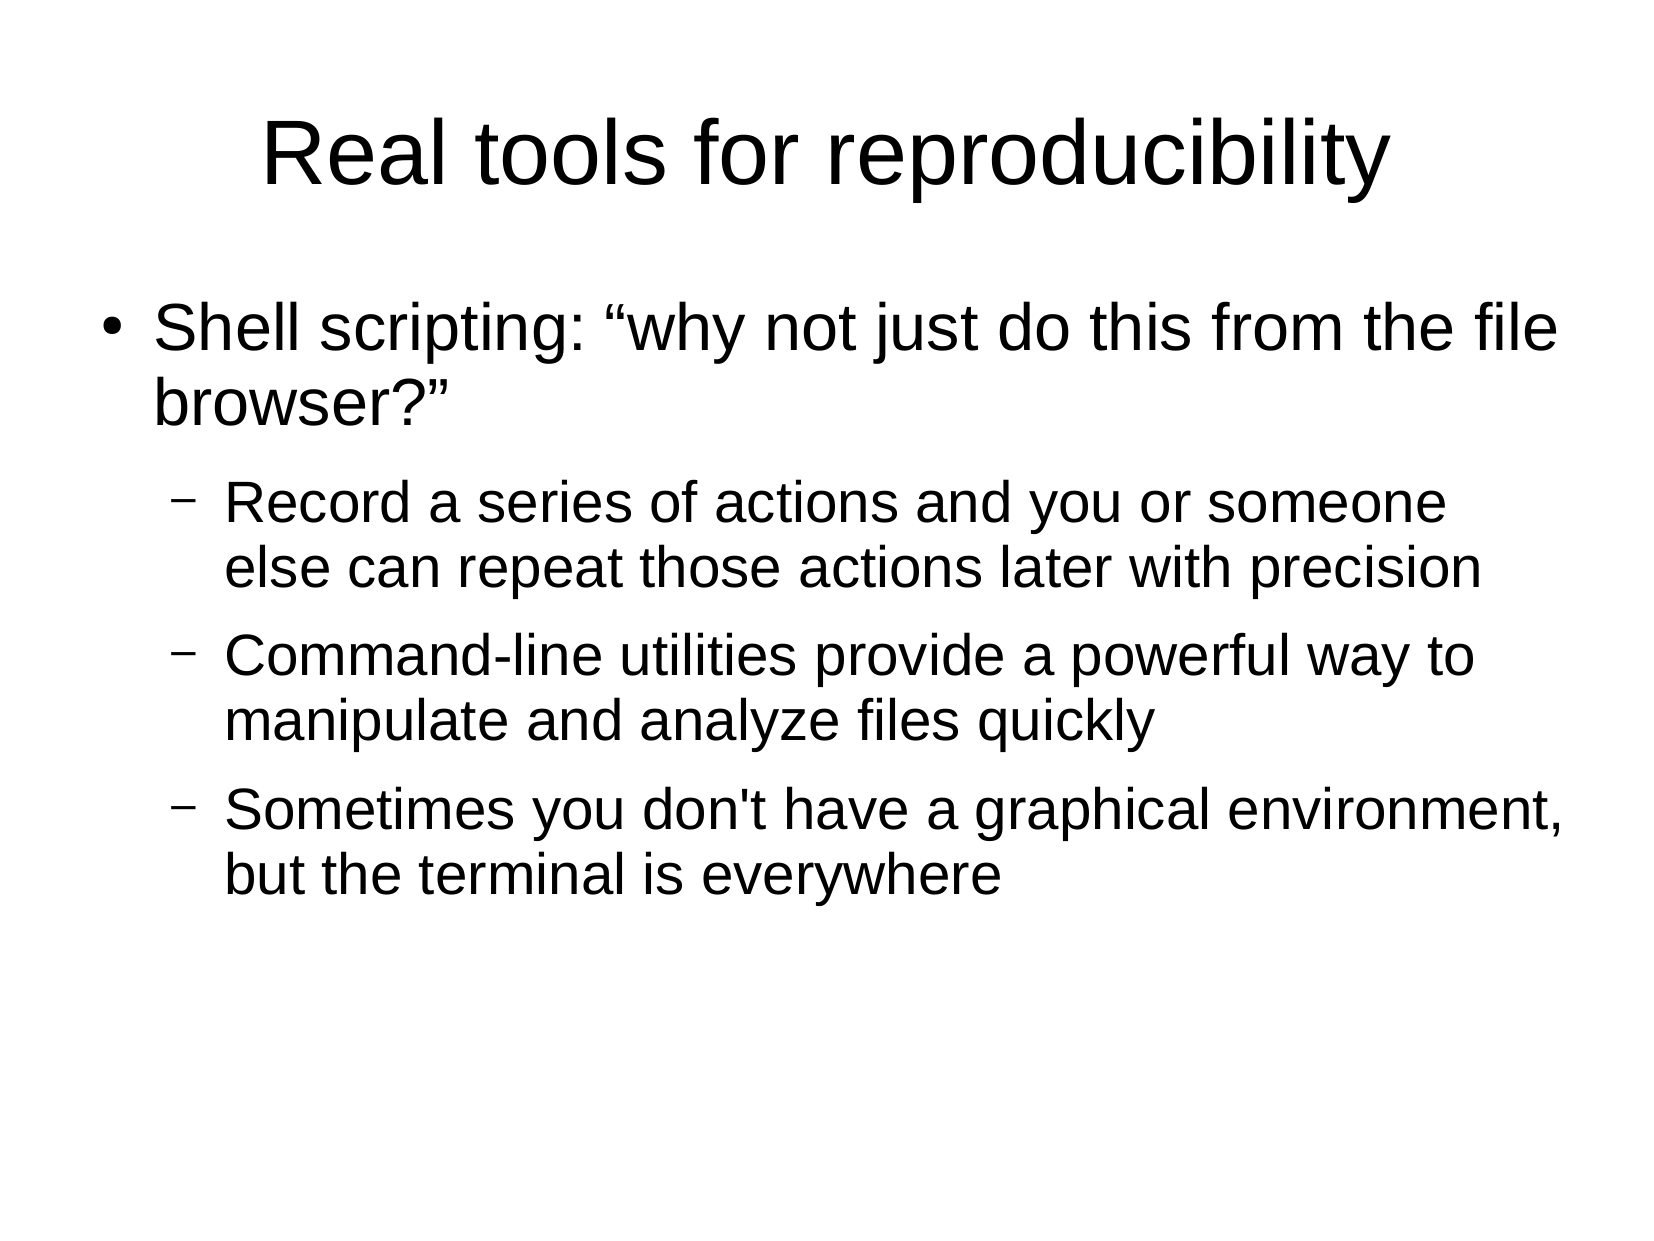

# Real tools for reproducibility
Shell scripting: “why not just do this from the file browser?”
Record a series of actions and you or someone else can repeat those actions later with precision
Command-line utilities provide a powerful way to manipulate and analyze files quickly
Sometimes you don't have a graphical environment, but the terminal is everywhere